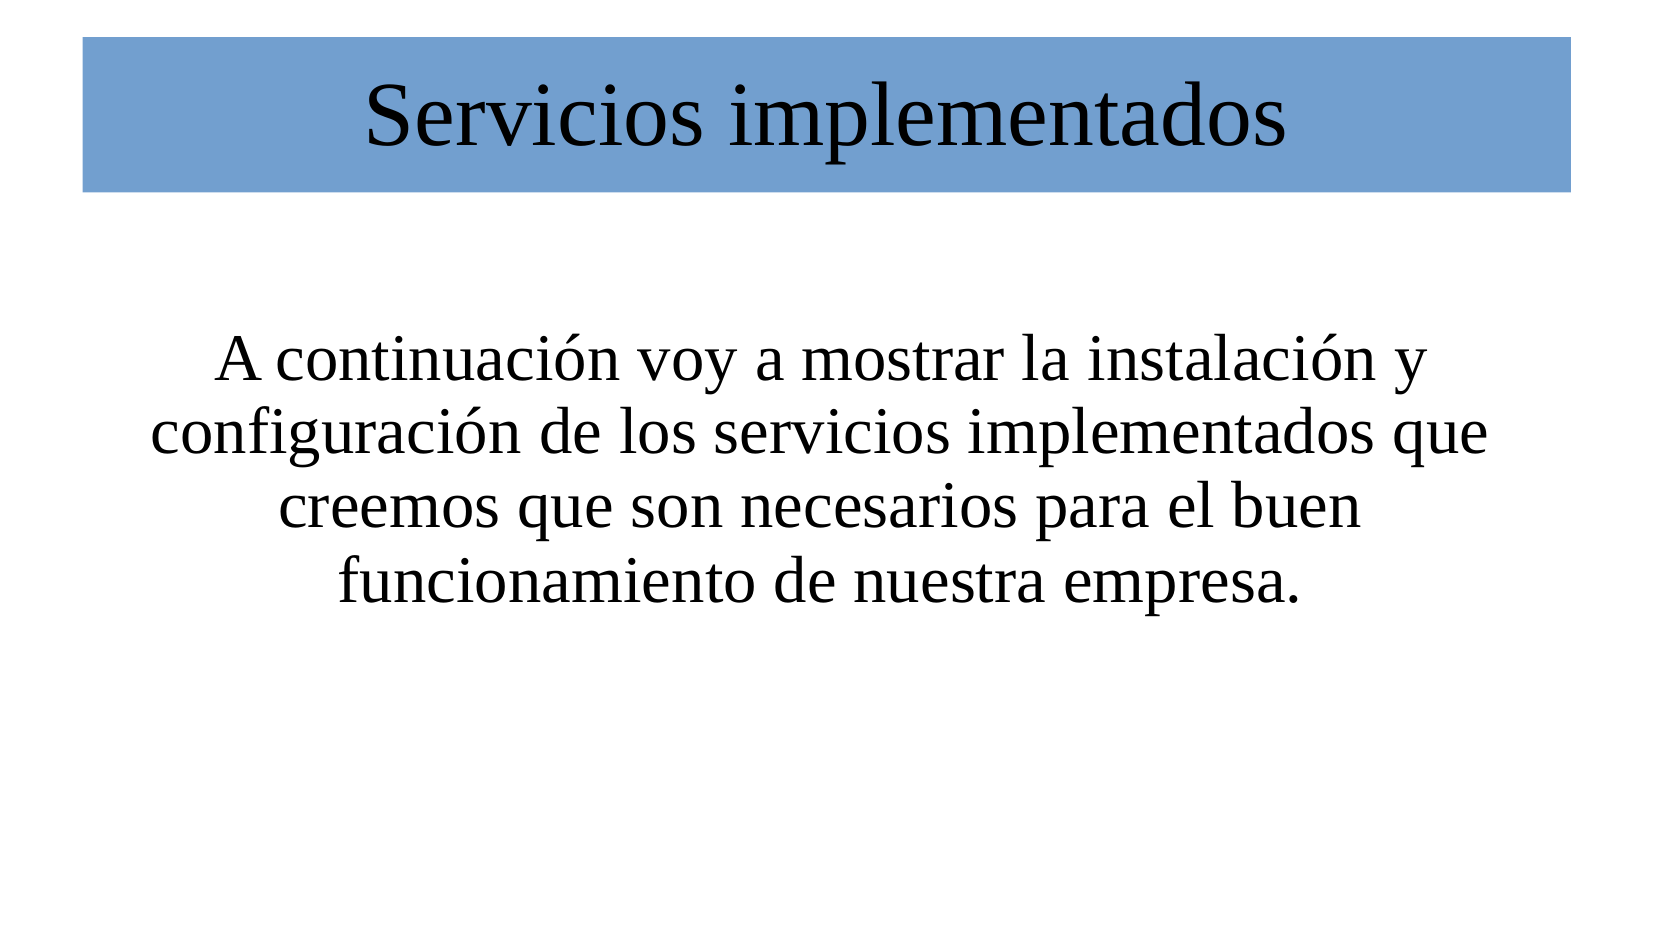

# Servicios implementados
A continuación voy a mostrar la instalación y configuración de los servicios implementados que creemos que son necesarios para el buen funcionamiento de nuestra empresa.